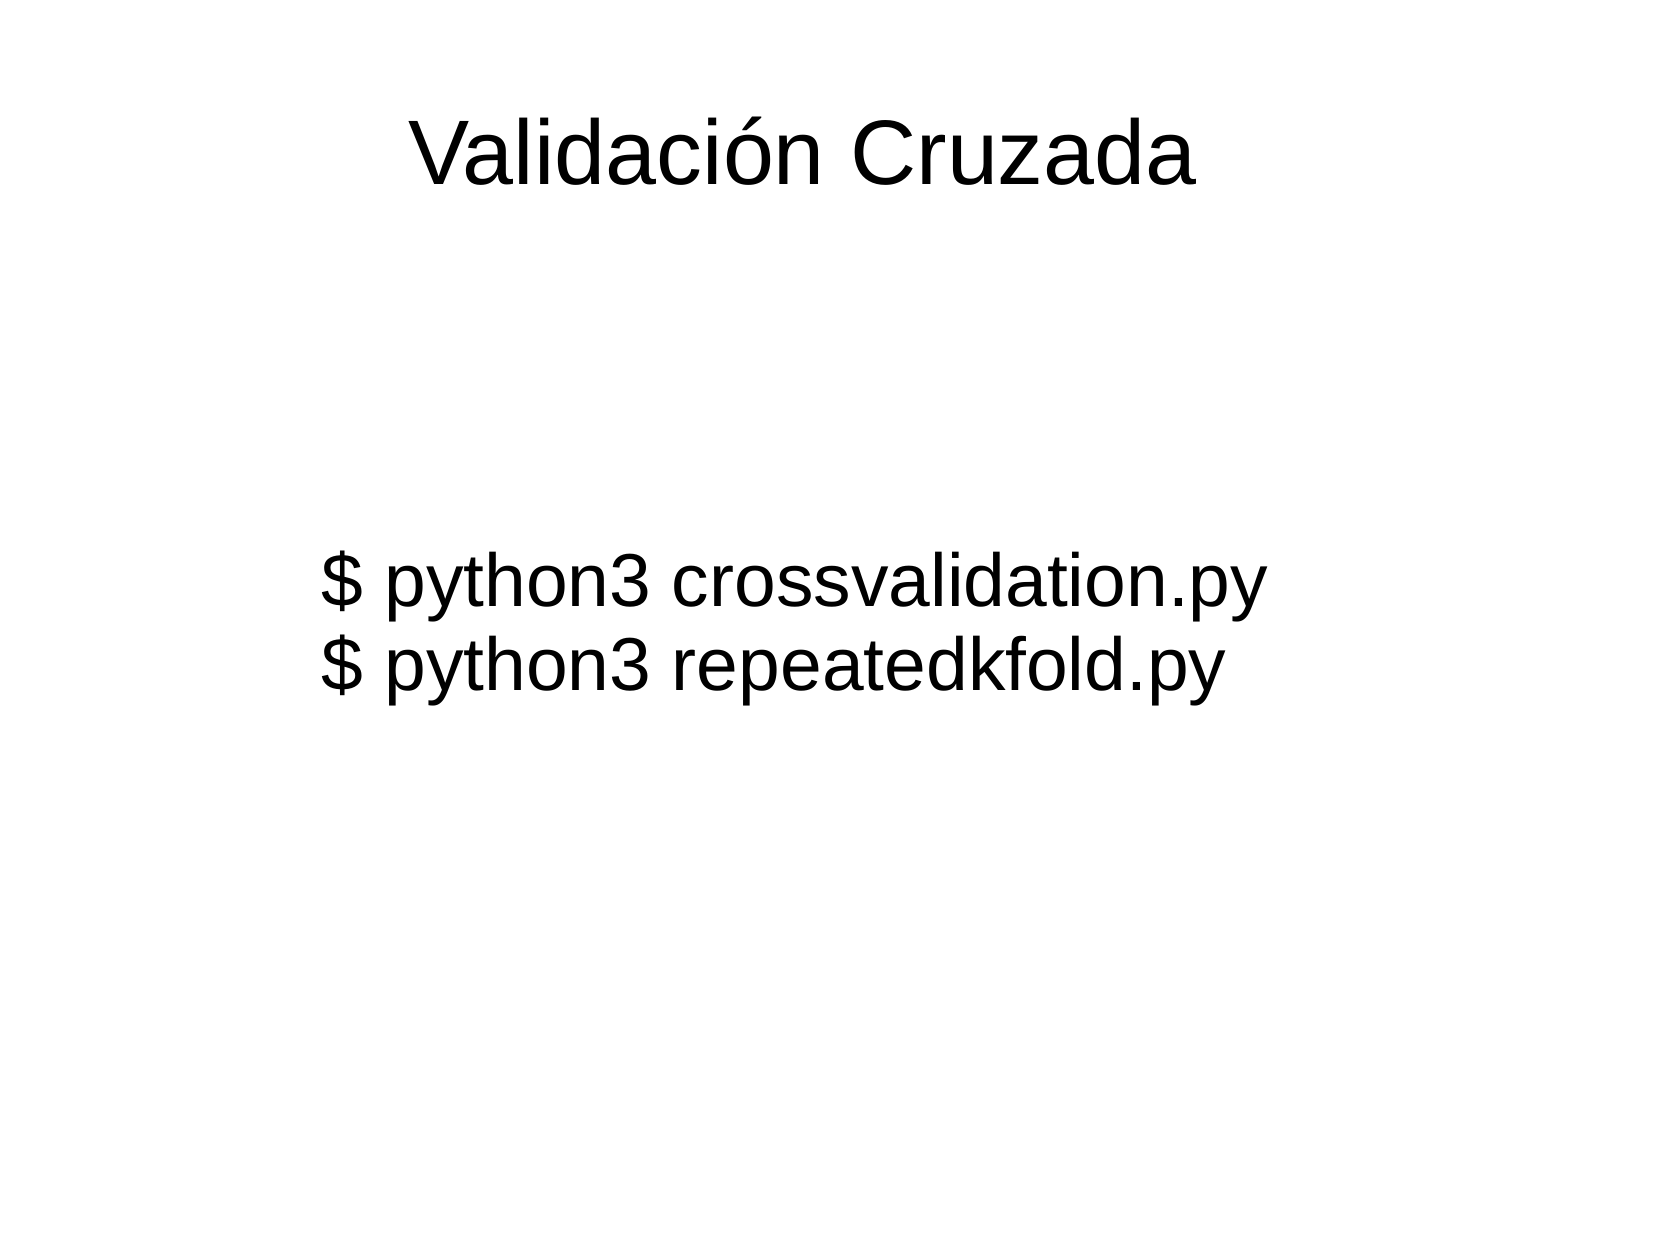

# Validación Cruzada
$ python3 crossvalidation.py
$ python3 repeatedkfold.py